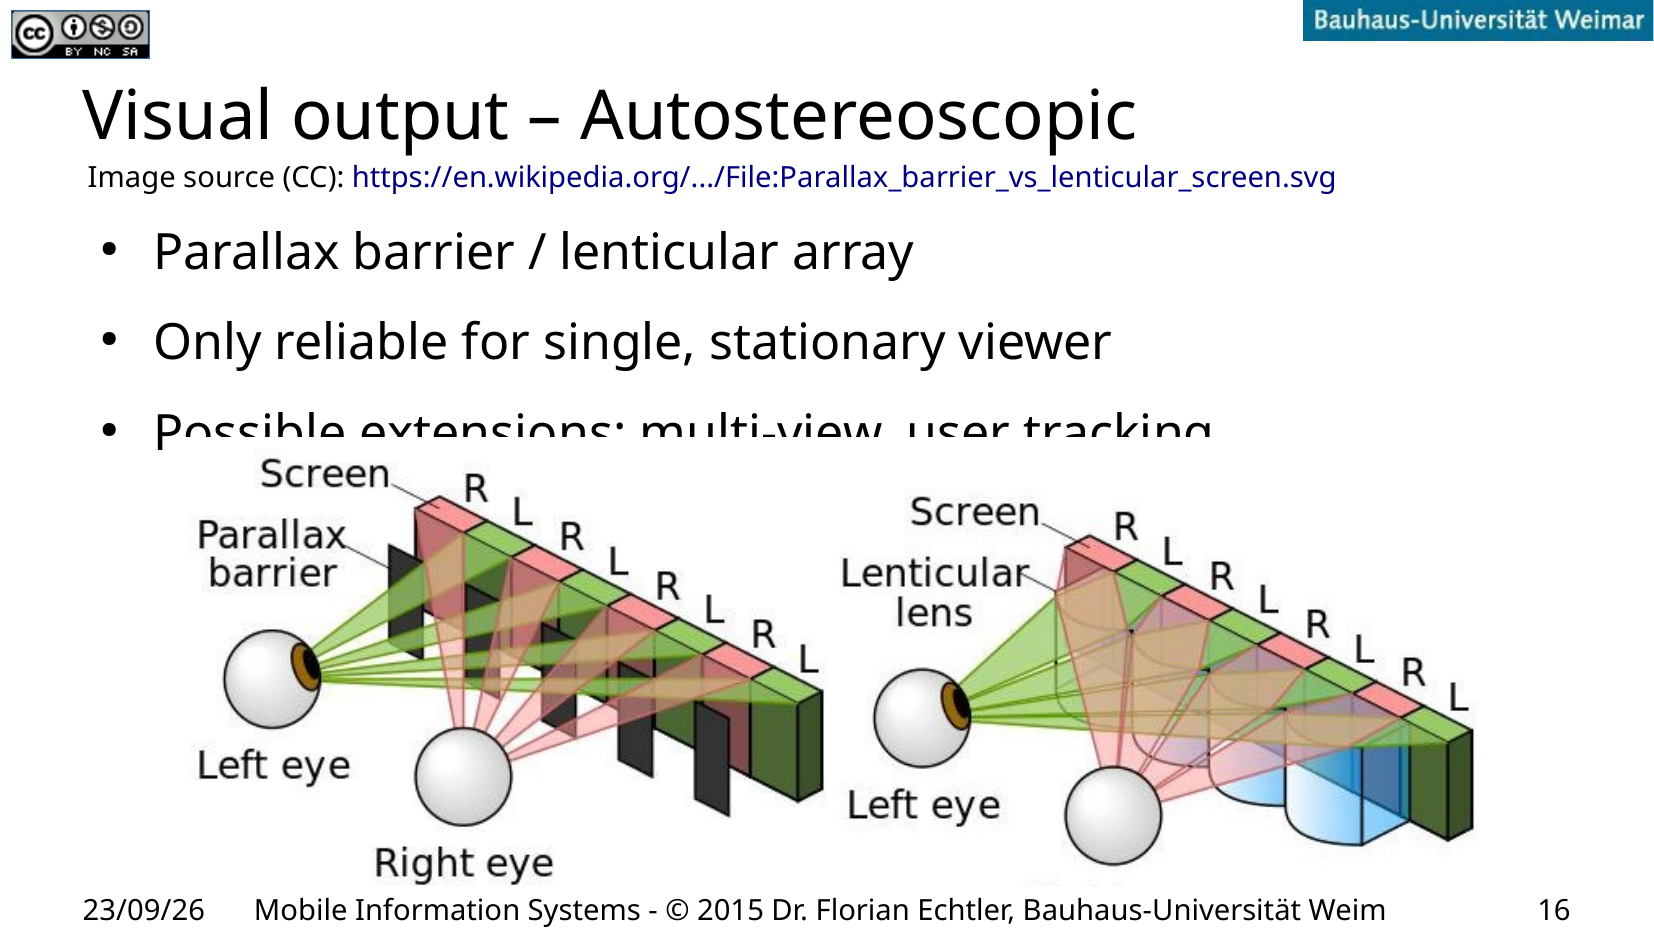

# Visual output – Autostereoscopic
Image source (CC): https://en.wikipedia.org/.../File:Parallax_barrier_vs_lenticular_screen.svg
Parallax barrier / lenticular array
Only reliable for single, stationary viewer
Possible extensions: multi-view, user tracking
Mobile Information Systems - © 2015 Dr. Florian Echtler, Bauhaus-Universität Weimar
16